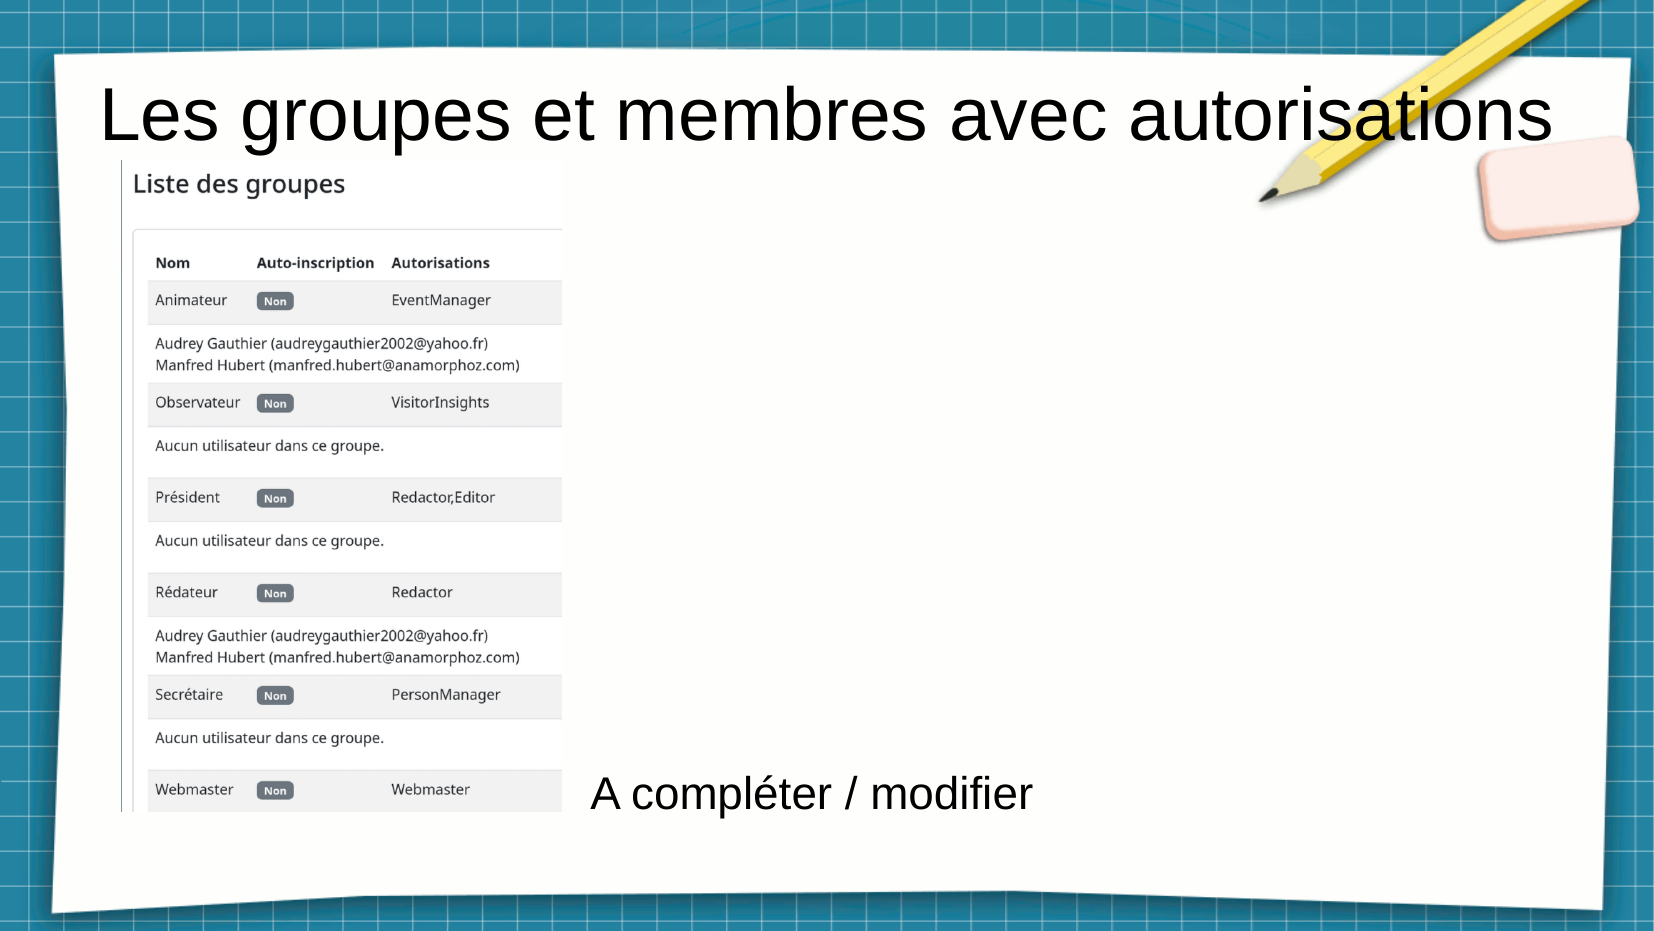

# Les groupes et membres avec autorisations
A compléter / modifier